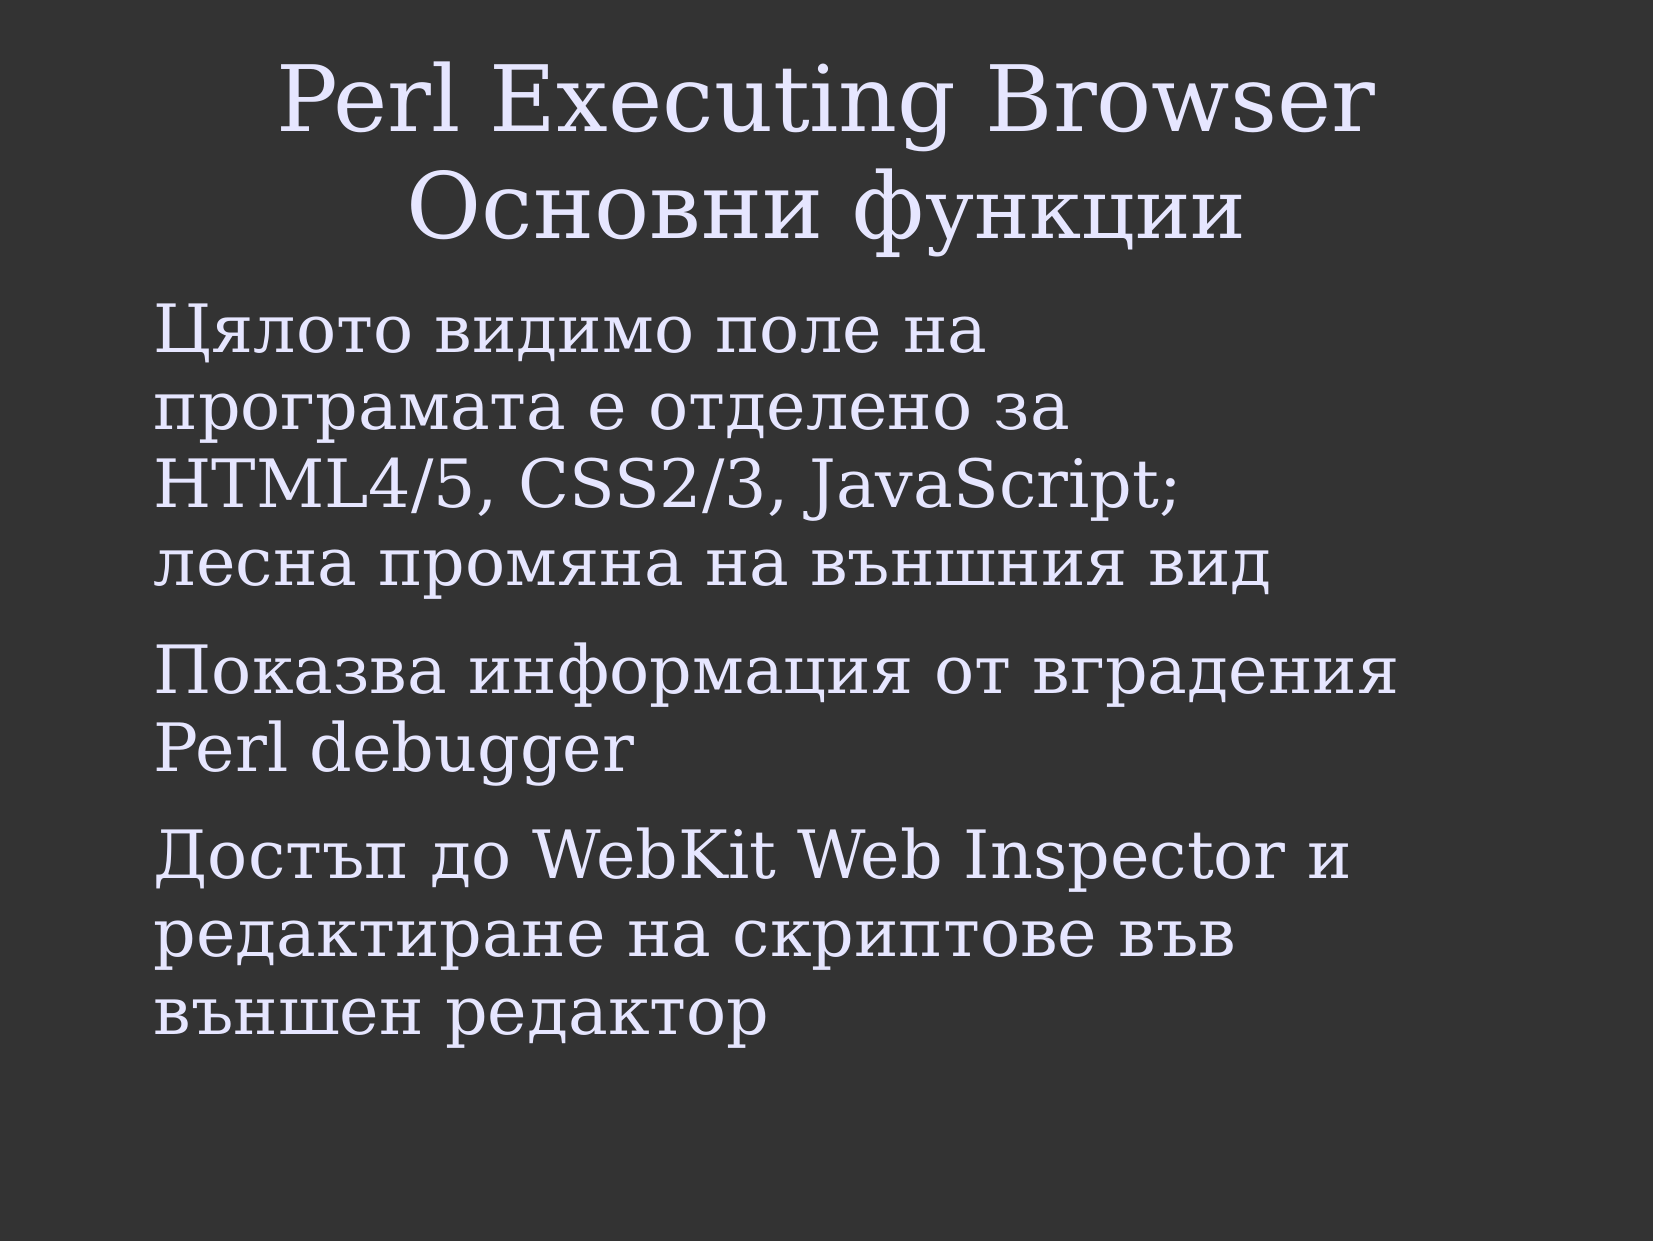

# Perl Executing Browser Основни функции
Цялото видимо поле на
програмата е отделено за
HTML4/5, CSS2/3, JavaScript;
лесна промяна на външния вид
Показва информация от вградения
Perl debugger
Достъп до WebKit Web Inspector и редактиране на скриптове във
външен редактор